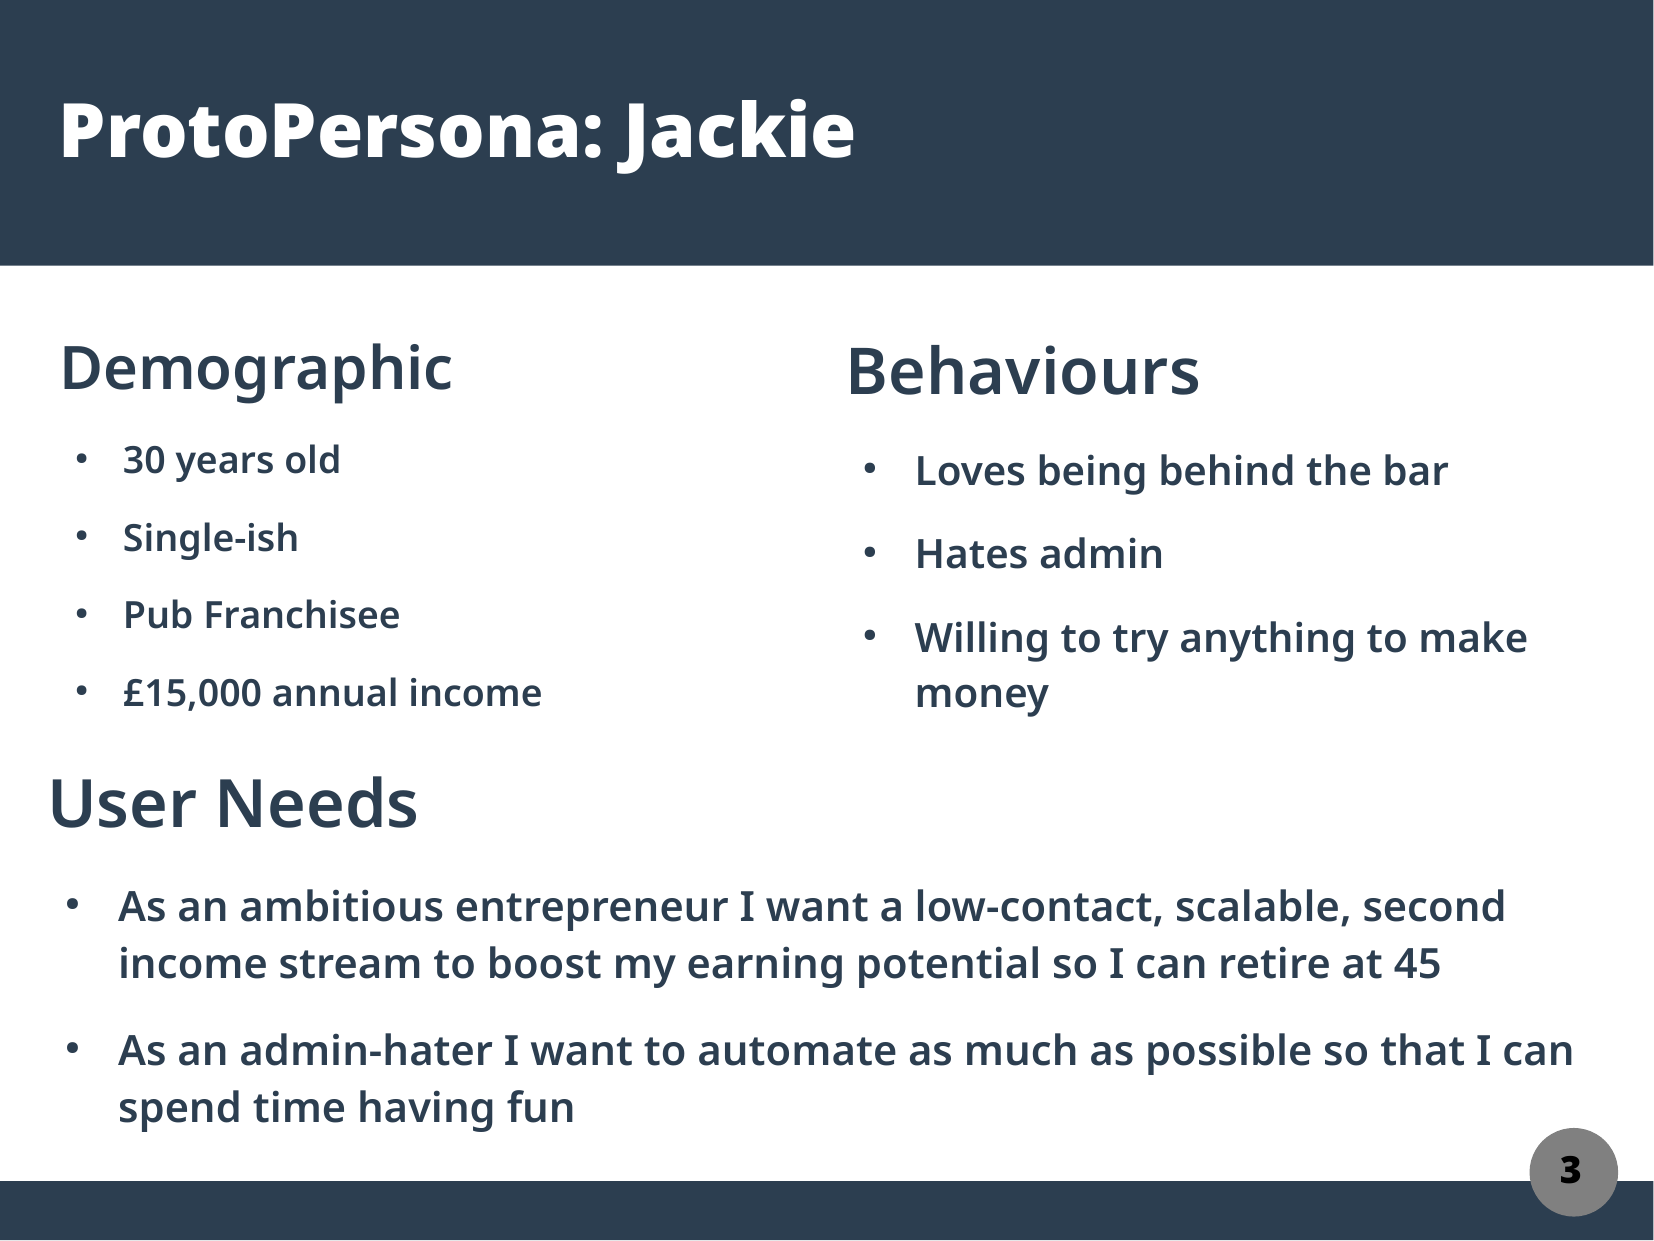

# ProtoPersona: Jackie
Behaviours
Loves being behind the bar
Hates admin
Willing to try anything to make money
Demographic
30 years old
Single-ish
Pub Franchisee
£15,000 annual income
User Needs
As an ambitious entrepreneur I want a low-contact, scalable, second income stream to boost my earning potential so I can retire at 45
As an admin-hater I want to automate as much as possible so that I can spend time having fun
3